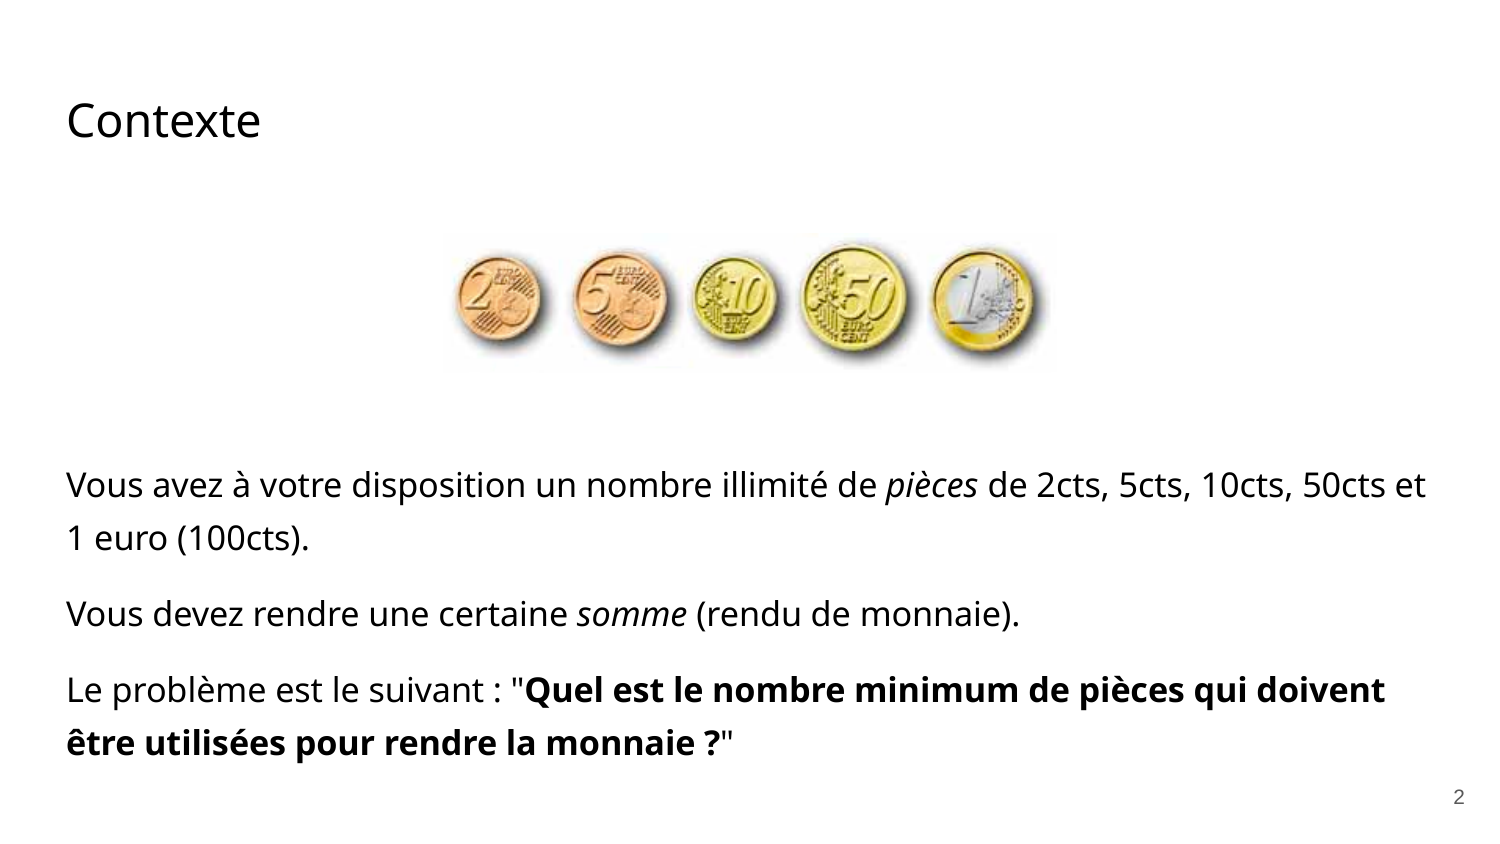

# Contexte
Vous avez à votre disposition un nombre illimité de pièces de 2cts, 5cts, 10cts, 50cts et 1 euro (100cts).
Vous devez rendre une certaine somme (rendu de monnaie).
Le problème est le suivant : "Quel est le nombre minimum de pièces qui doivent être utilisées pour rendre la monnaie ?"